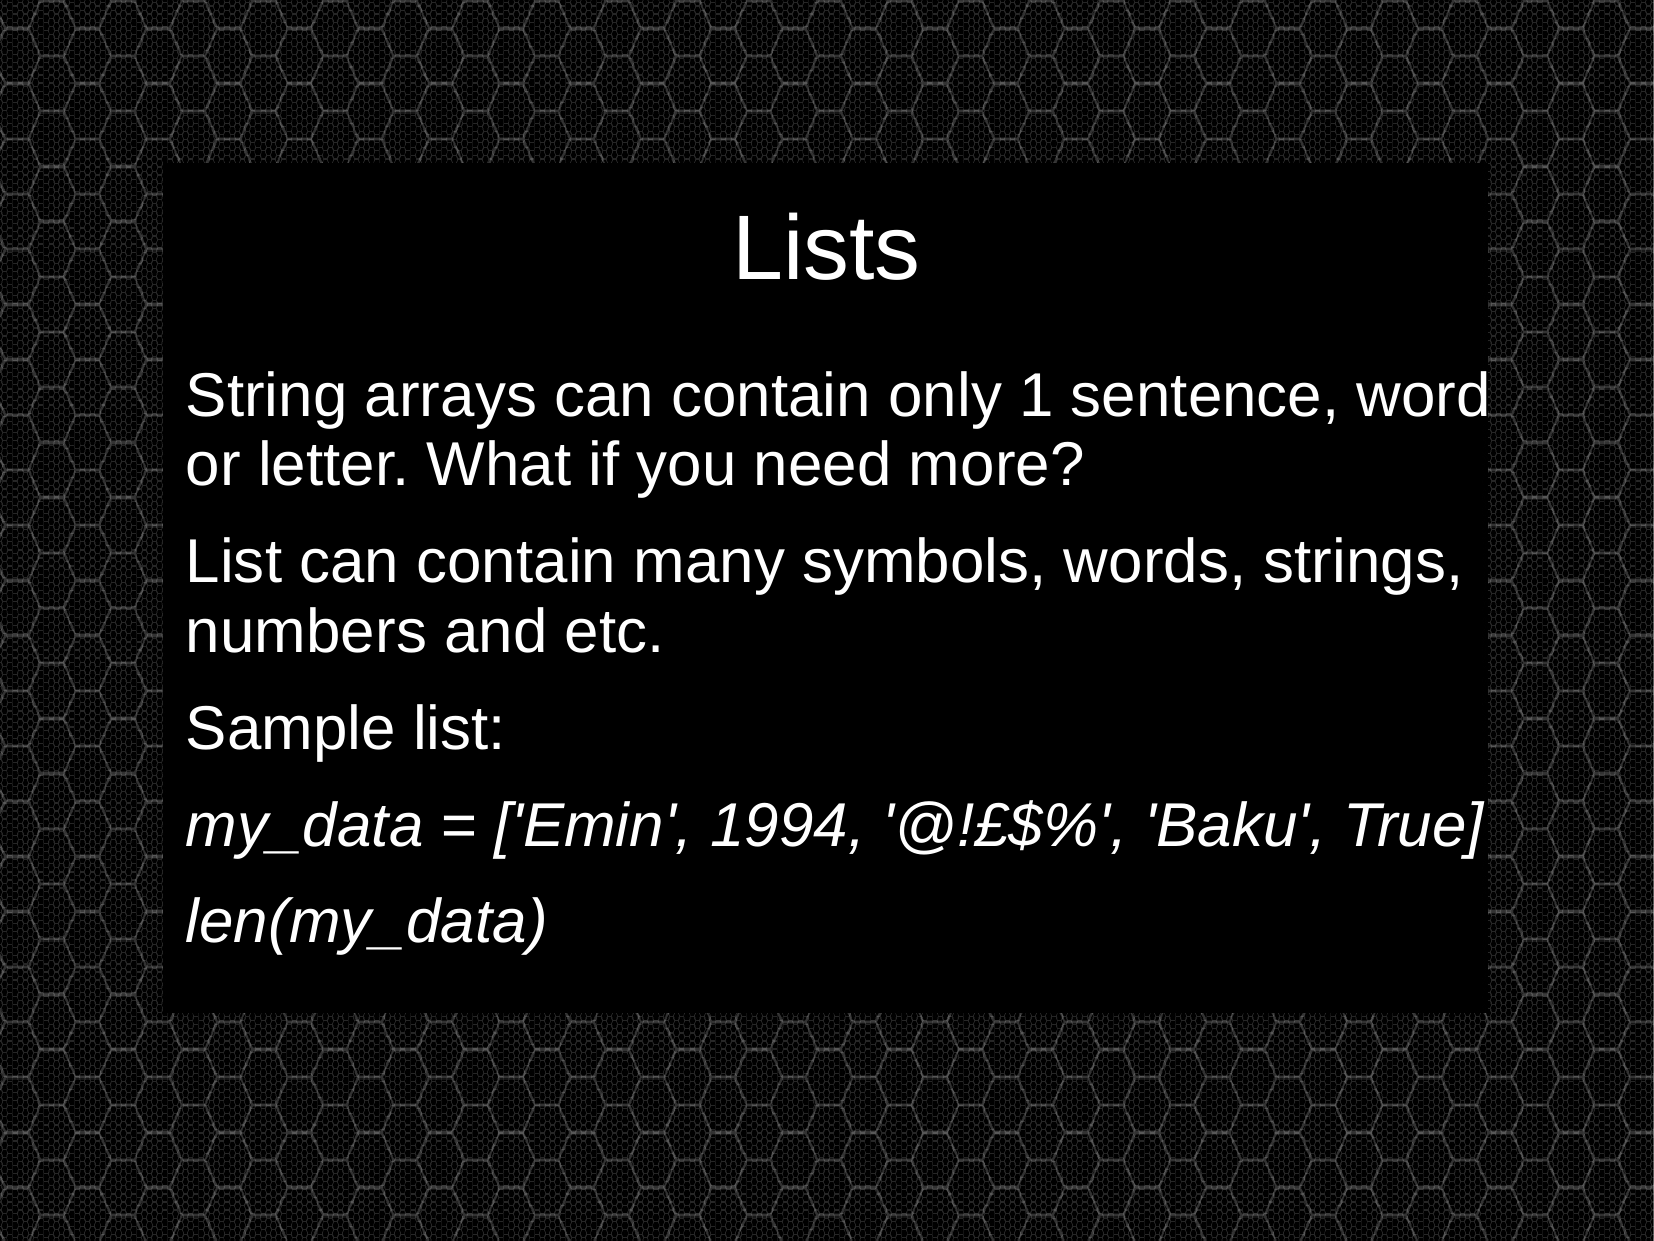

# Lists
String arrays can contain only 1 sentence, word or letter. What if you need more?
List can contain many symbols, words, strings, numbers and etc.
Sample list:
my_data = ['Emin', 1994, '@!£$%', 'Baku', True]
len(my_data)